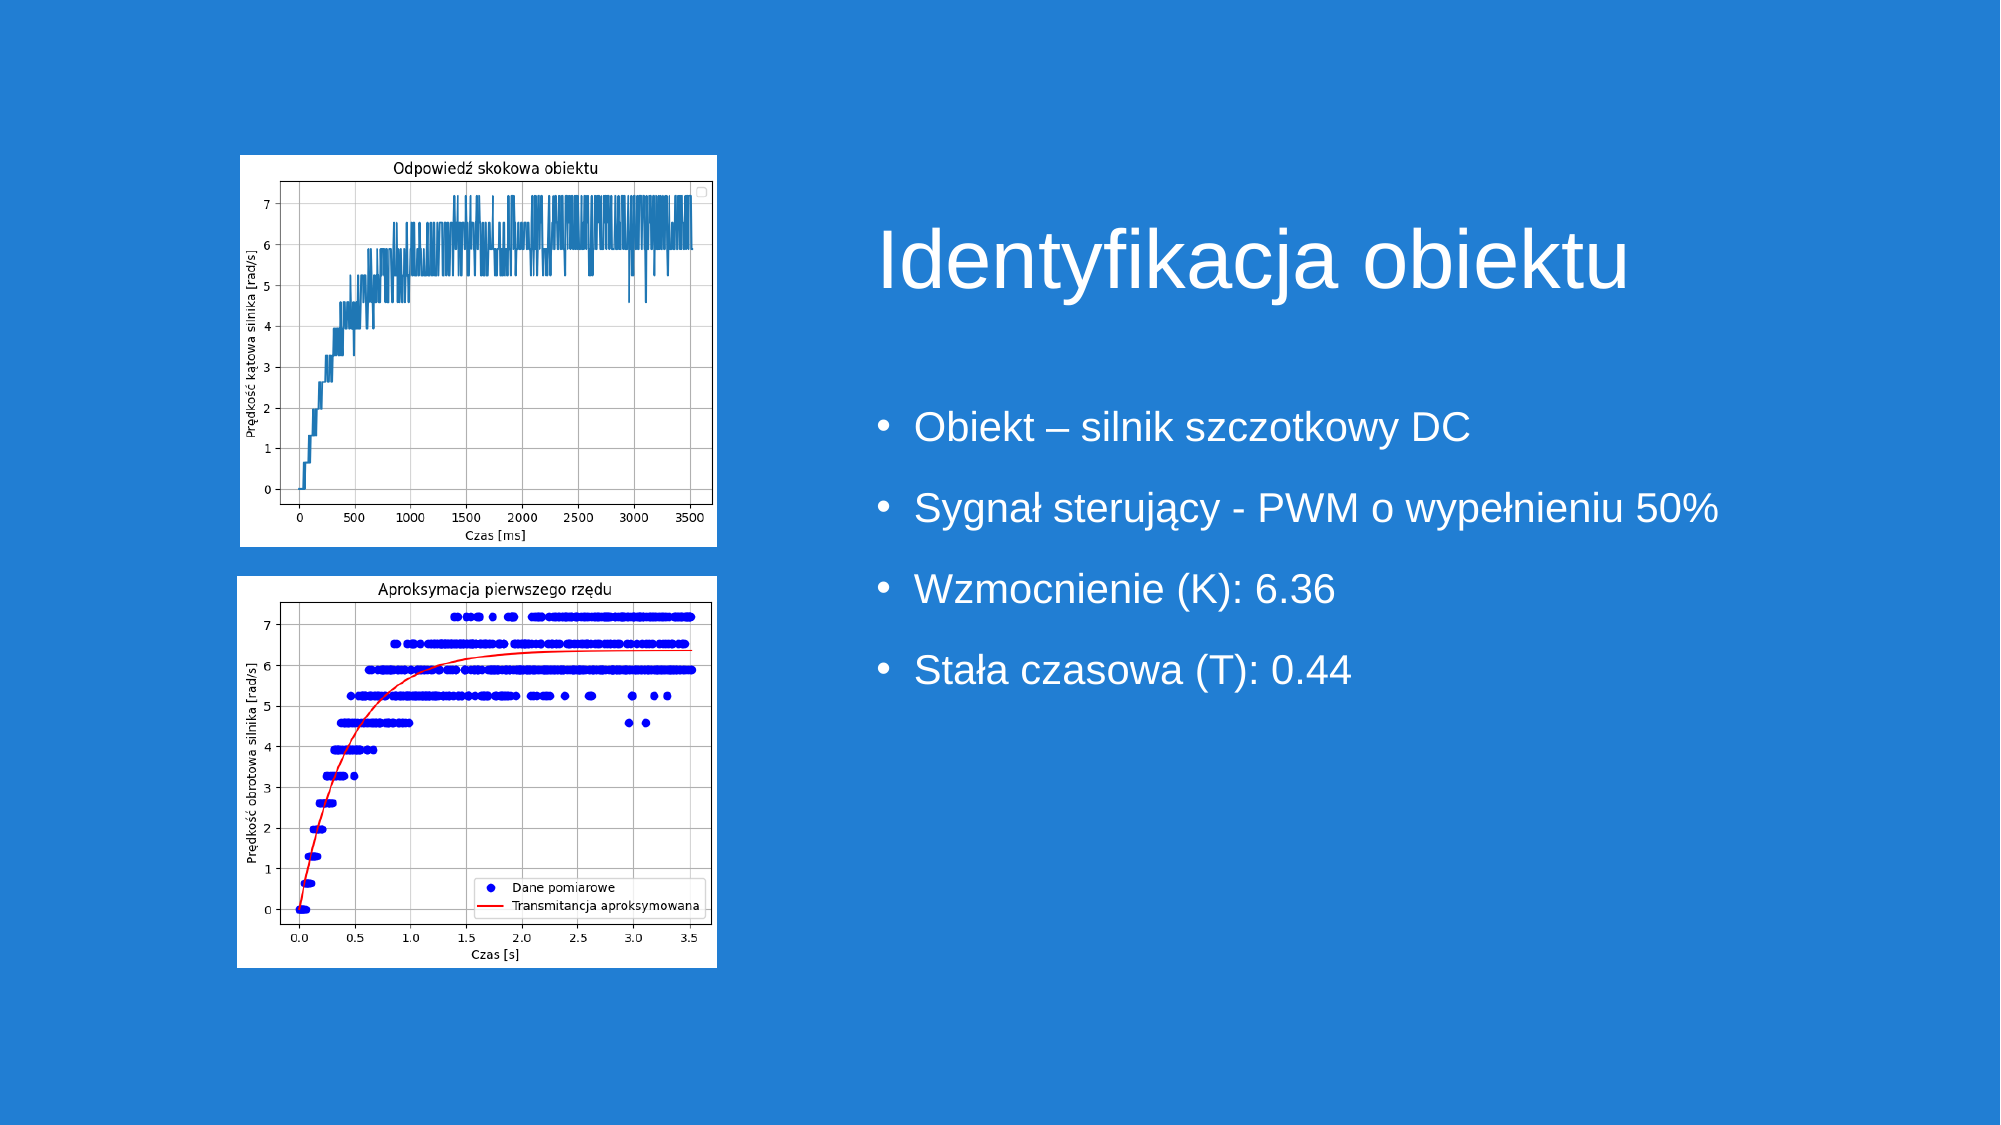

# Identyfikacja obiektu
Obiekt – silnik szczotkowy DC
Sygnał sterujący - PWM o wypełnieniu 50%
Wzmocnienie (K): 6.36
Stała czasowa (T): 0.44